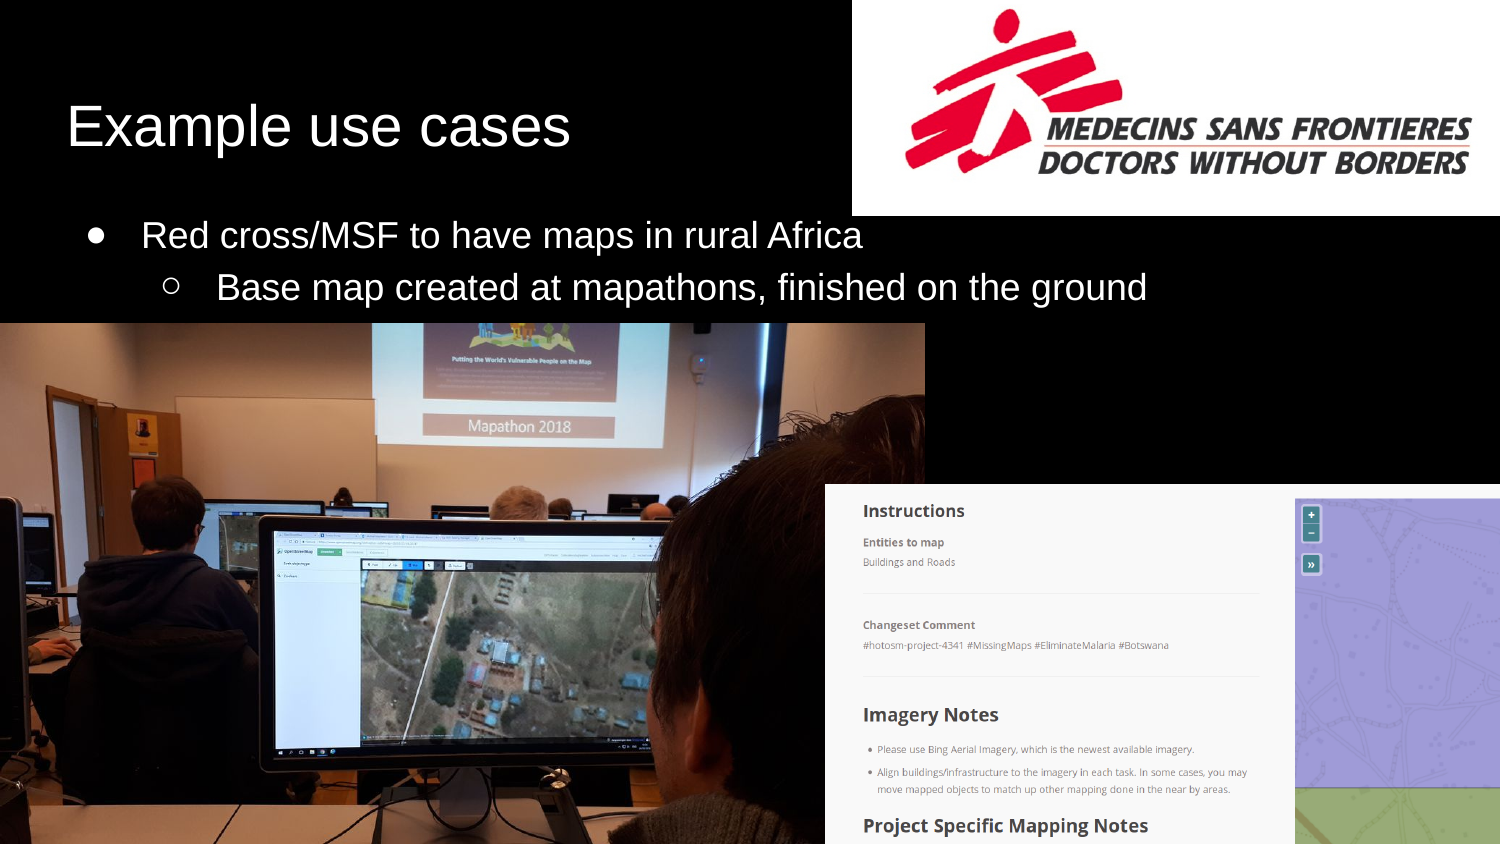

# Example use cases
Red cross/MSF to have maps in rural Africa
Base map created at mapathons, finished on the ground